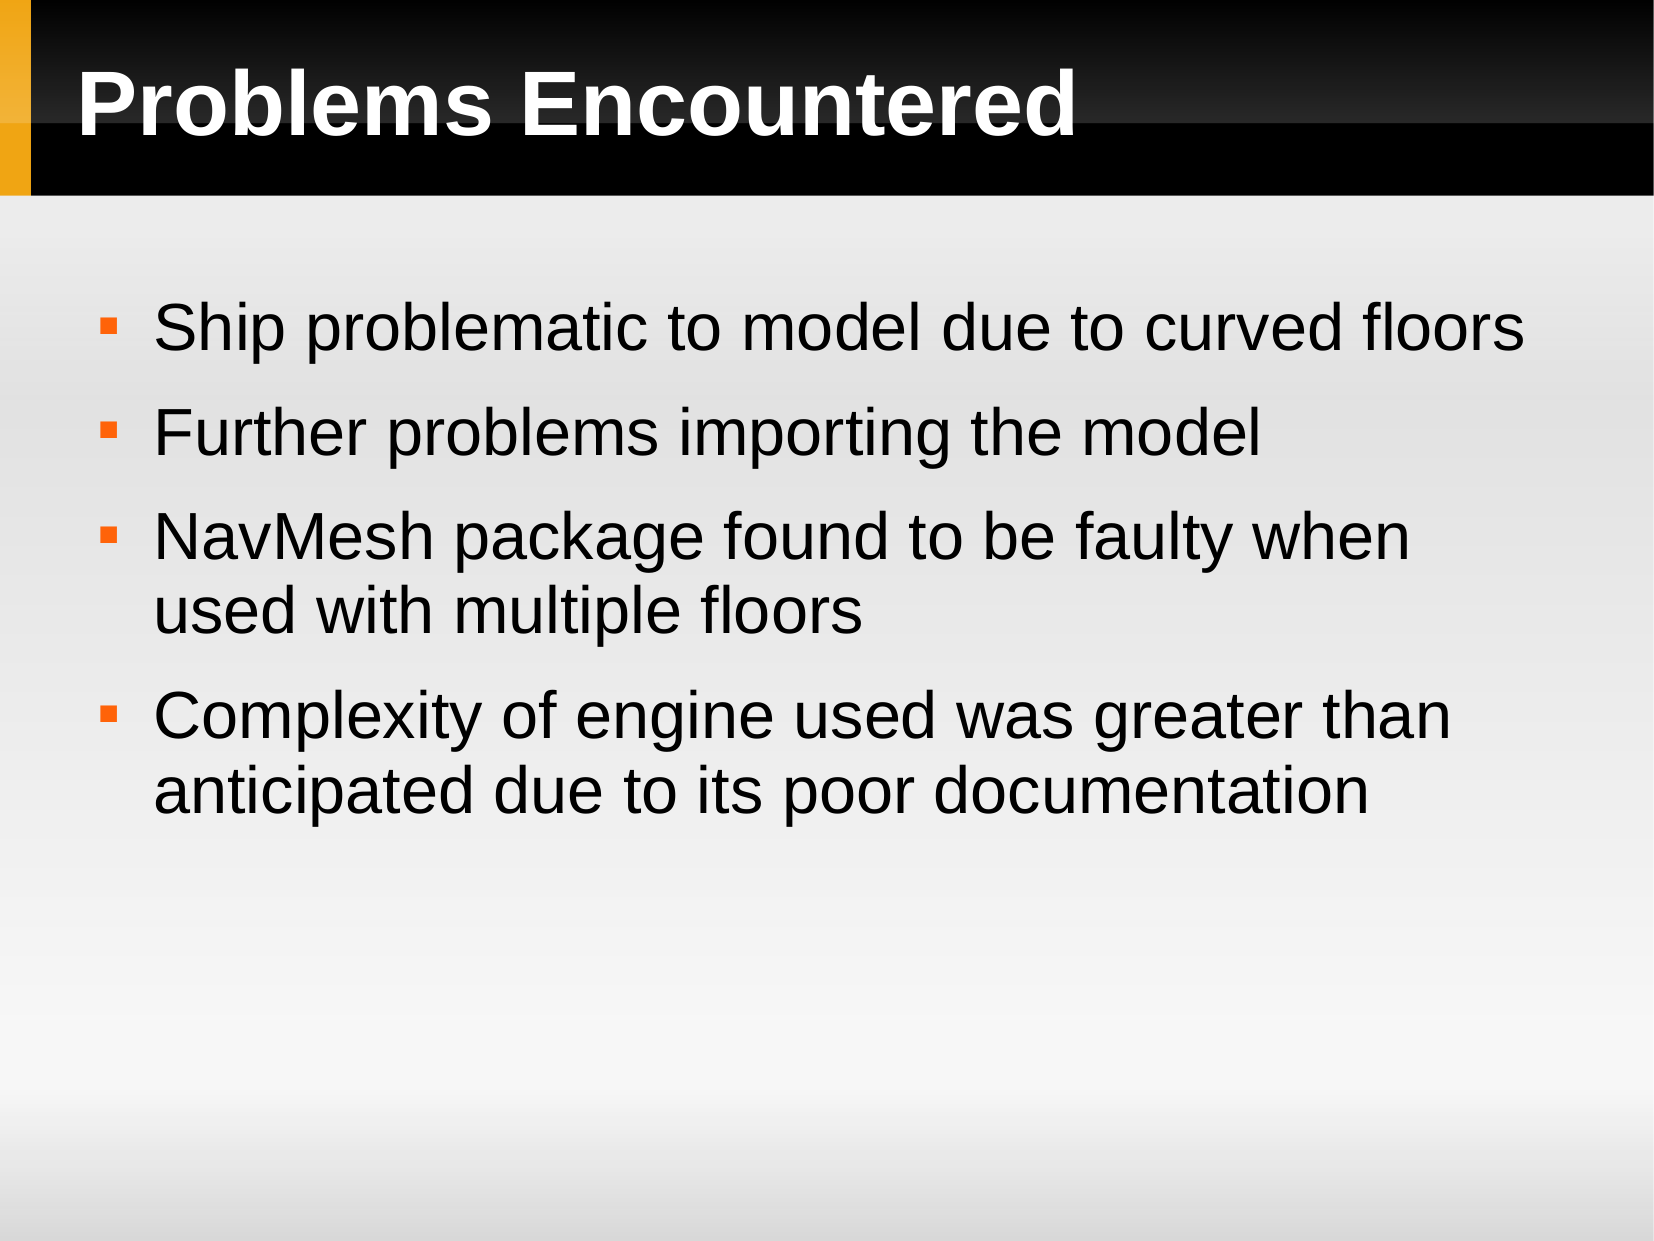

# Problems Encountered
Ship problematic to model due to curved floors
Further problems importing the model
NavMesh package found to be faulty when used with multiple floors
Complexity of engine used was greater than anticipated due to its poor documentation